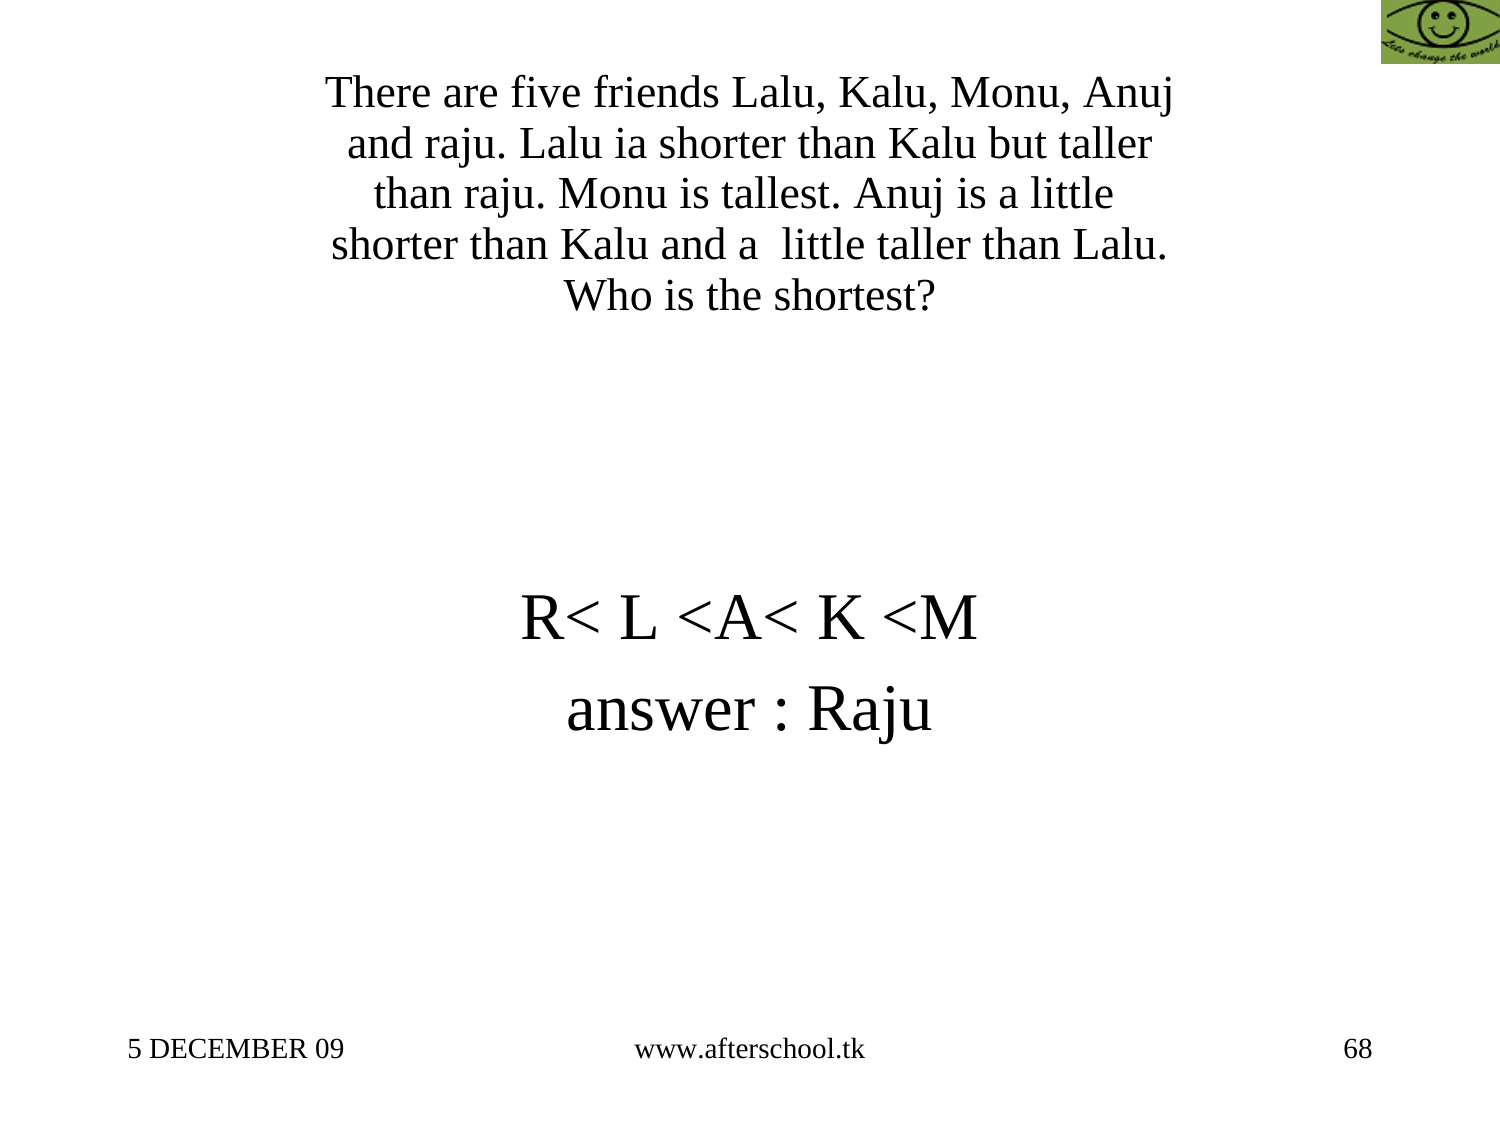

# There are five friends Lalu, Kalu, Monu, Anuj and raju. Lalu ia shorter than Kalu but taller than raju. Monu is tallest. Anuj is a little shorter than Kalu and a little taller than Lalu. Who is the shortest?
R< L <A< K <M
answer : Raju
MFI Seminar Jain PG College
AFTERSCHOOOL centre for social entrepreneurship
68